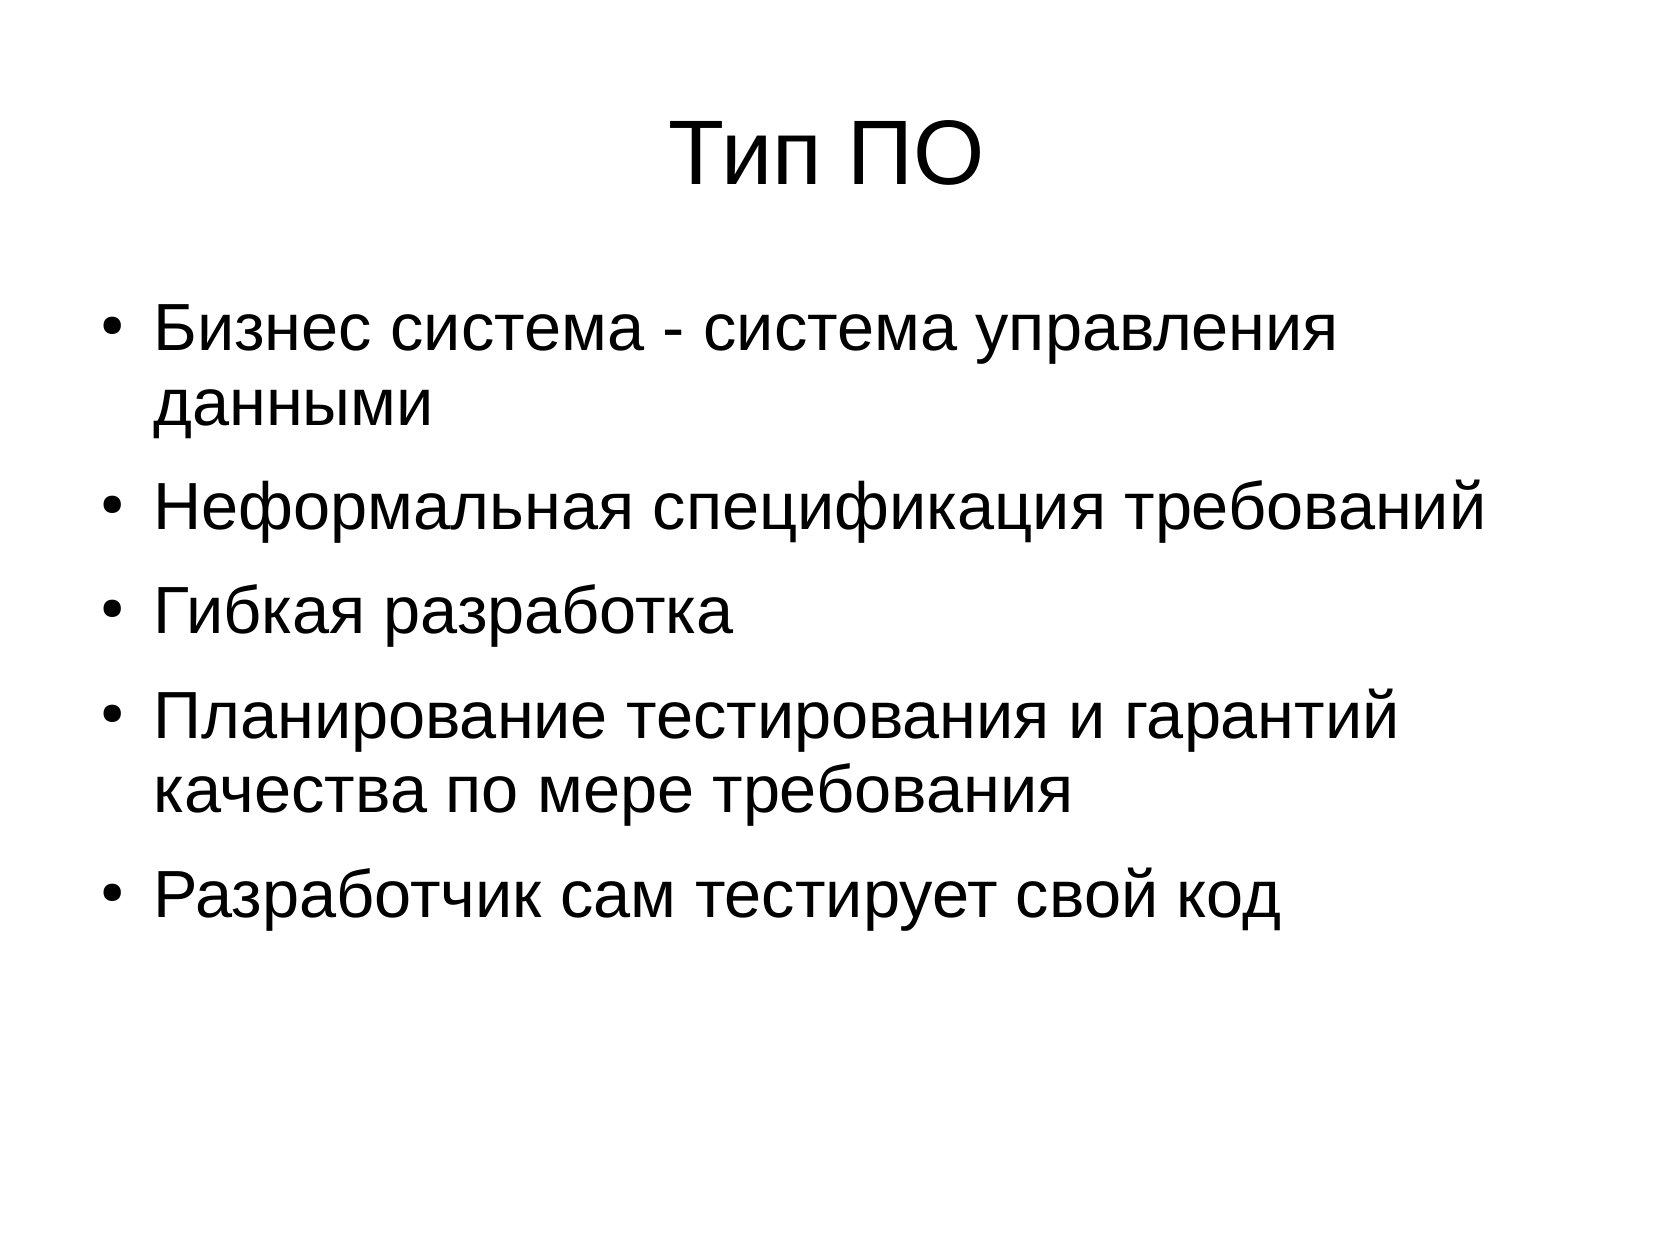

# Тип ПО
Бизнес система - система управления данными
Неформальная спецификация требований
Гибкая разработка
Планирование тестирования и гарантий качества по мере требования
Разработчик сам тестирует свой код